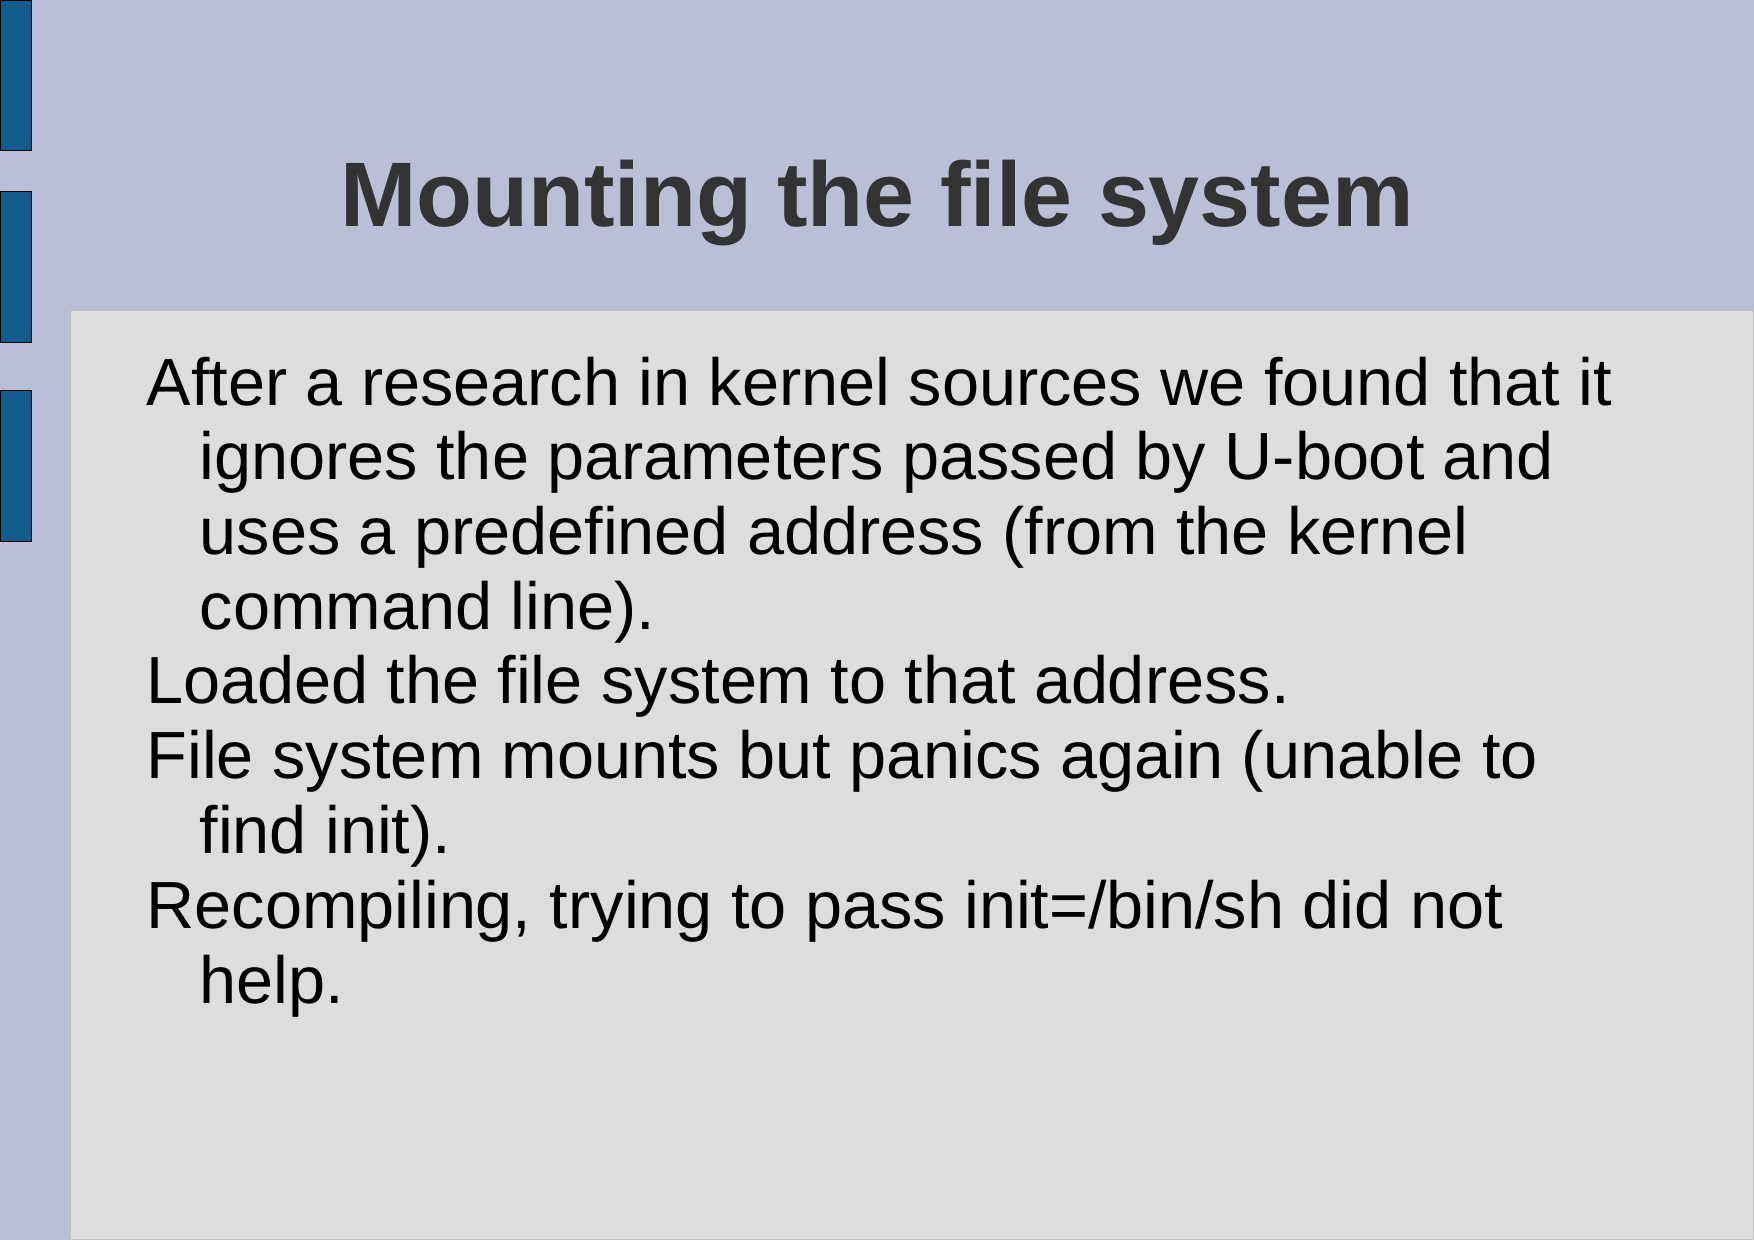

# Mounting the file system
After a research in kernel sources we found that it ignores the parameters passed by U-boot and uses a predefined address (from the kernel command line).
Loaded the file system to that address.
File system mounts but panics again (unable to find init).
Recompiling, trying to pass init=/bin/sh did not help.